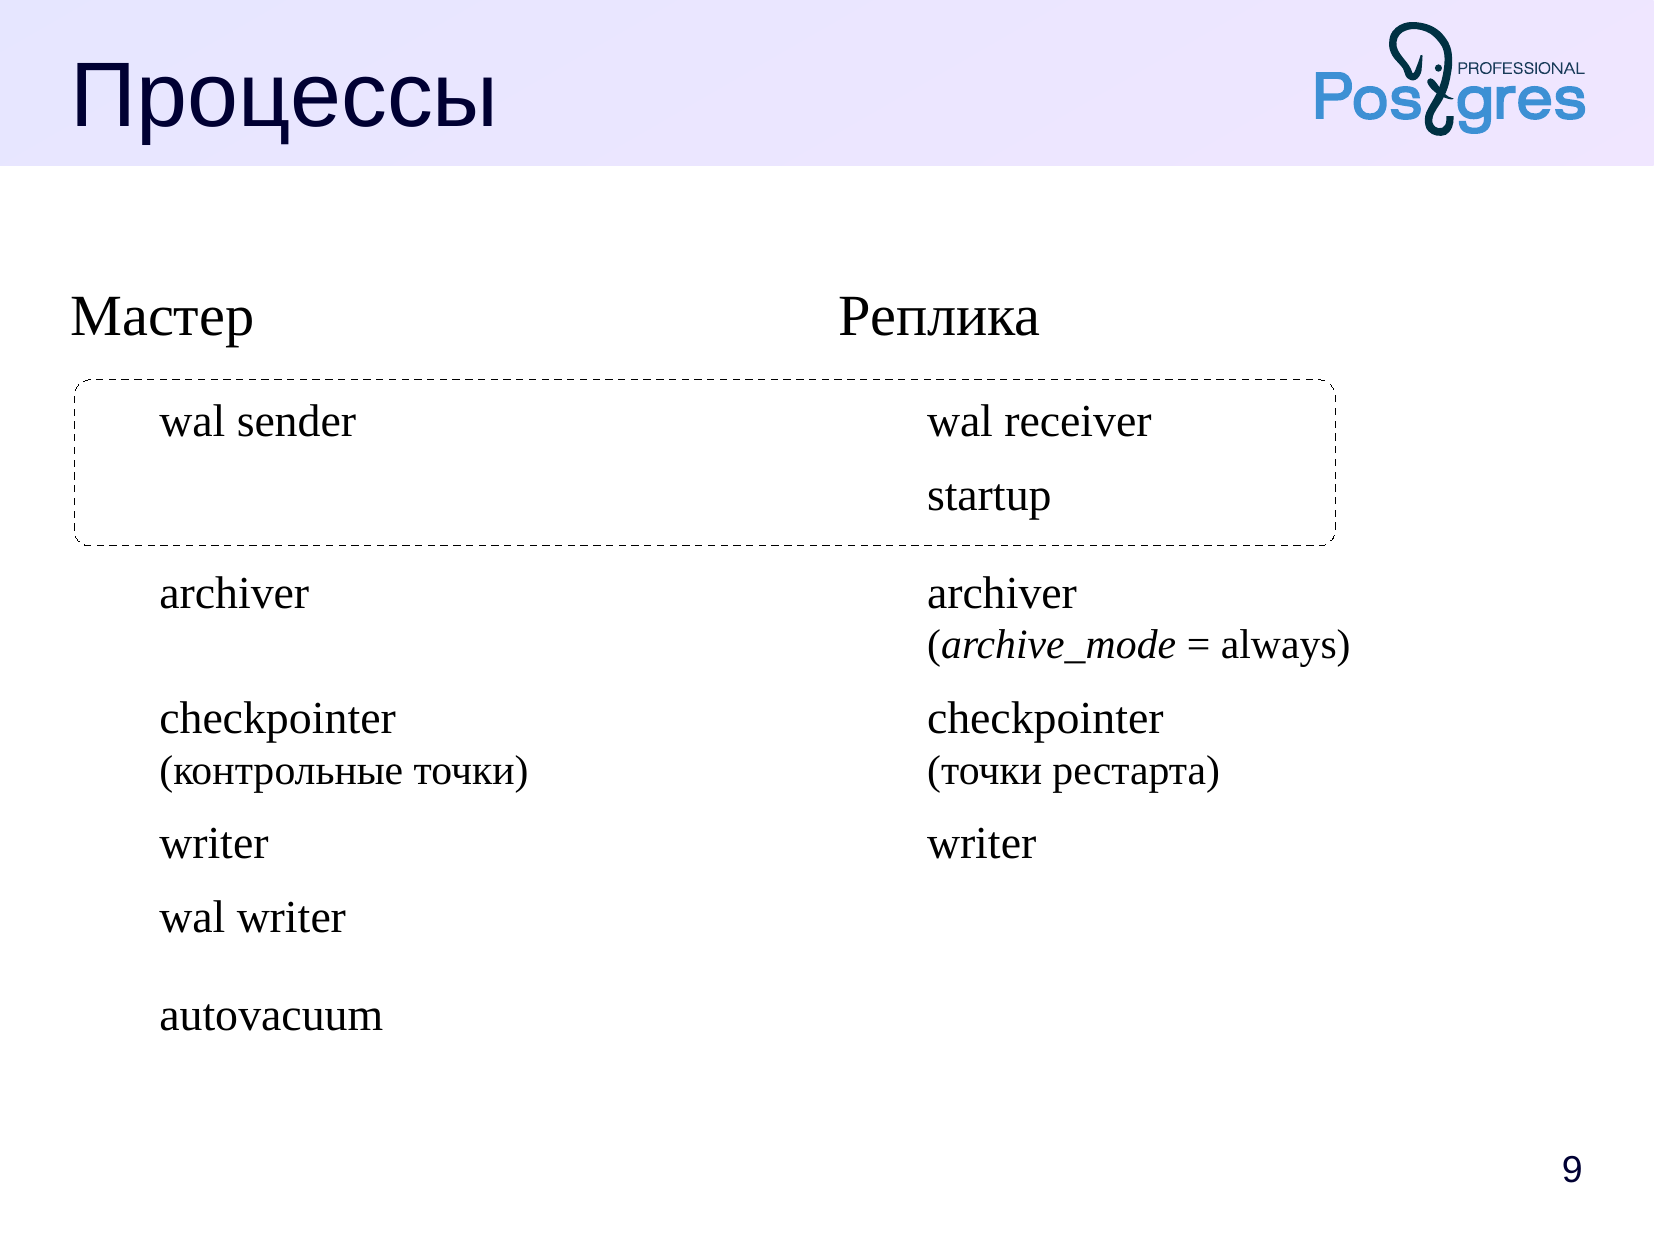

# Процессы
Мастер	Реплика
wal sender	wal receiver
	startup
archiver	archiver
	(archive_mode = always)
checkpointer	checkpointer
(контрольные точки)	(точки рестарта)
writer	writer
wal writer
autovacuum